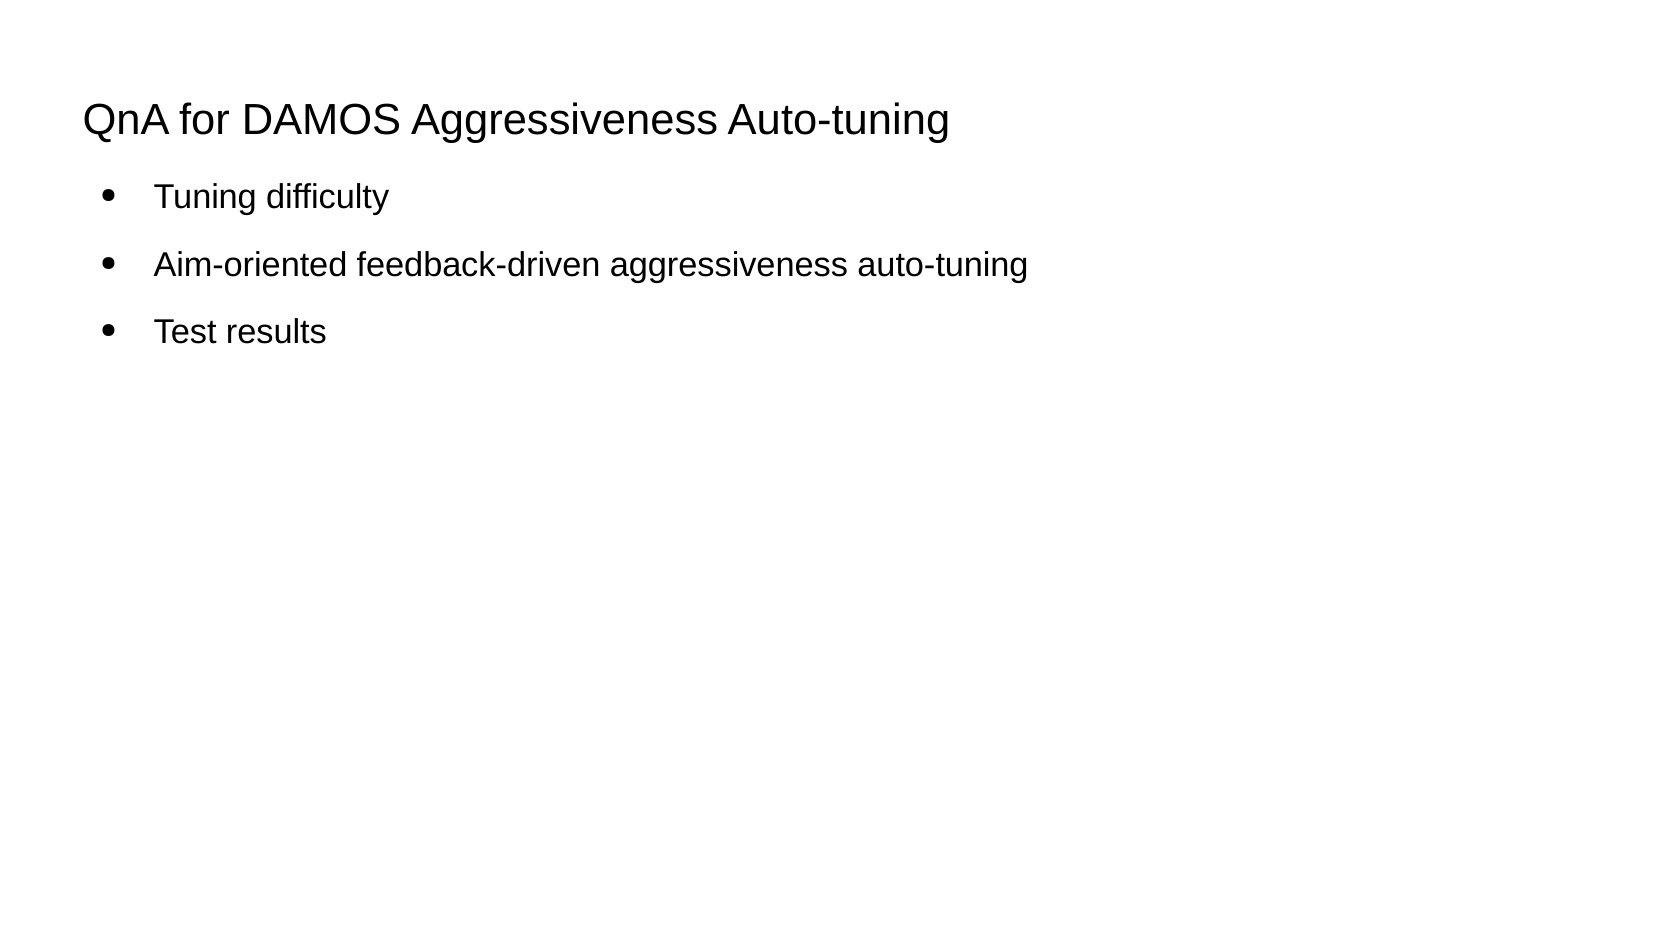

# QnA for DAMOS Aggressiveness Auto-tuning
Tuning difficulty
Aim-oriented feedback-driven aggressiveness auto-tuning
Test results